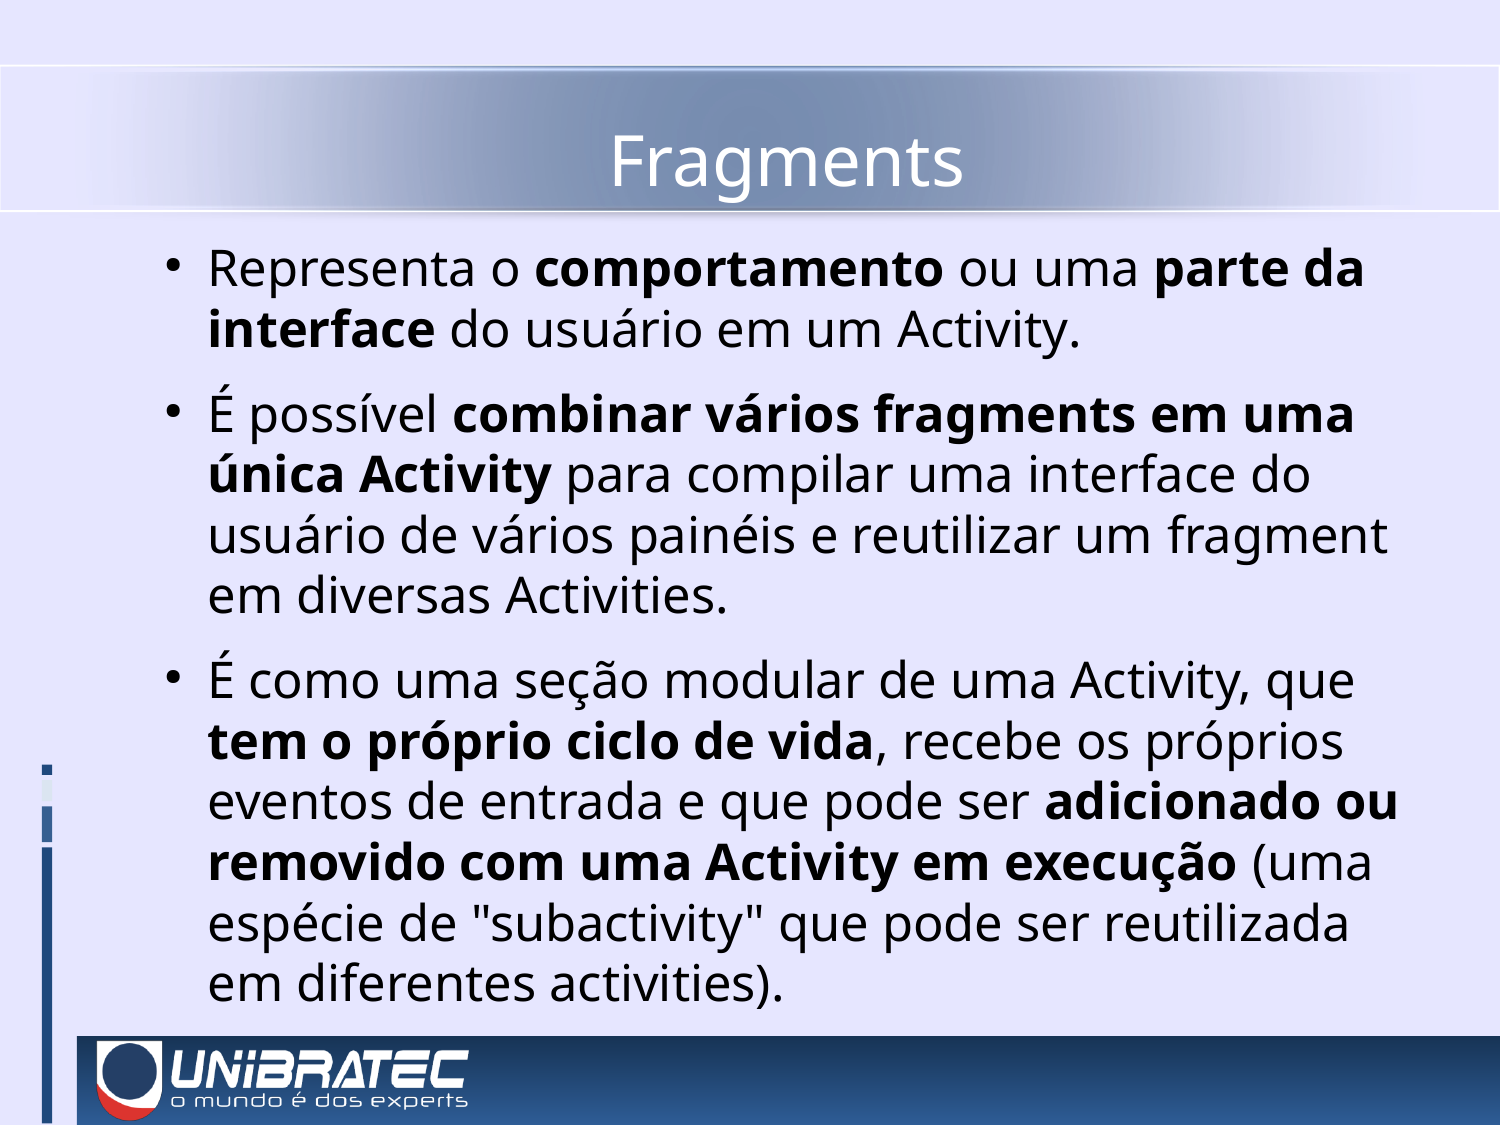

# Fragments
Representa o comportamento ou uma parte da interface do usuário em um Activity.
É possível combinar vários fragments em uma única Activity para compilar uma interface do usuário de vários painéis e reutilizar um fragment em diversas Activities.
É como uma seção modular de uma Activity, que tem o próprio ciclo de vida, recebe os próprios eventos de entrada e que pode ser adicionado ou removido com uma Activity em execução (uma espécie de "subactivity" que pode ser reutilizada em diferentes activities).